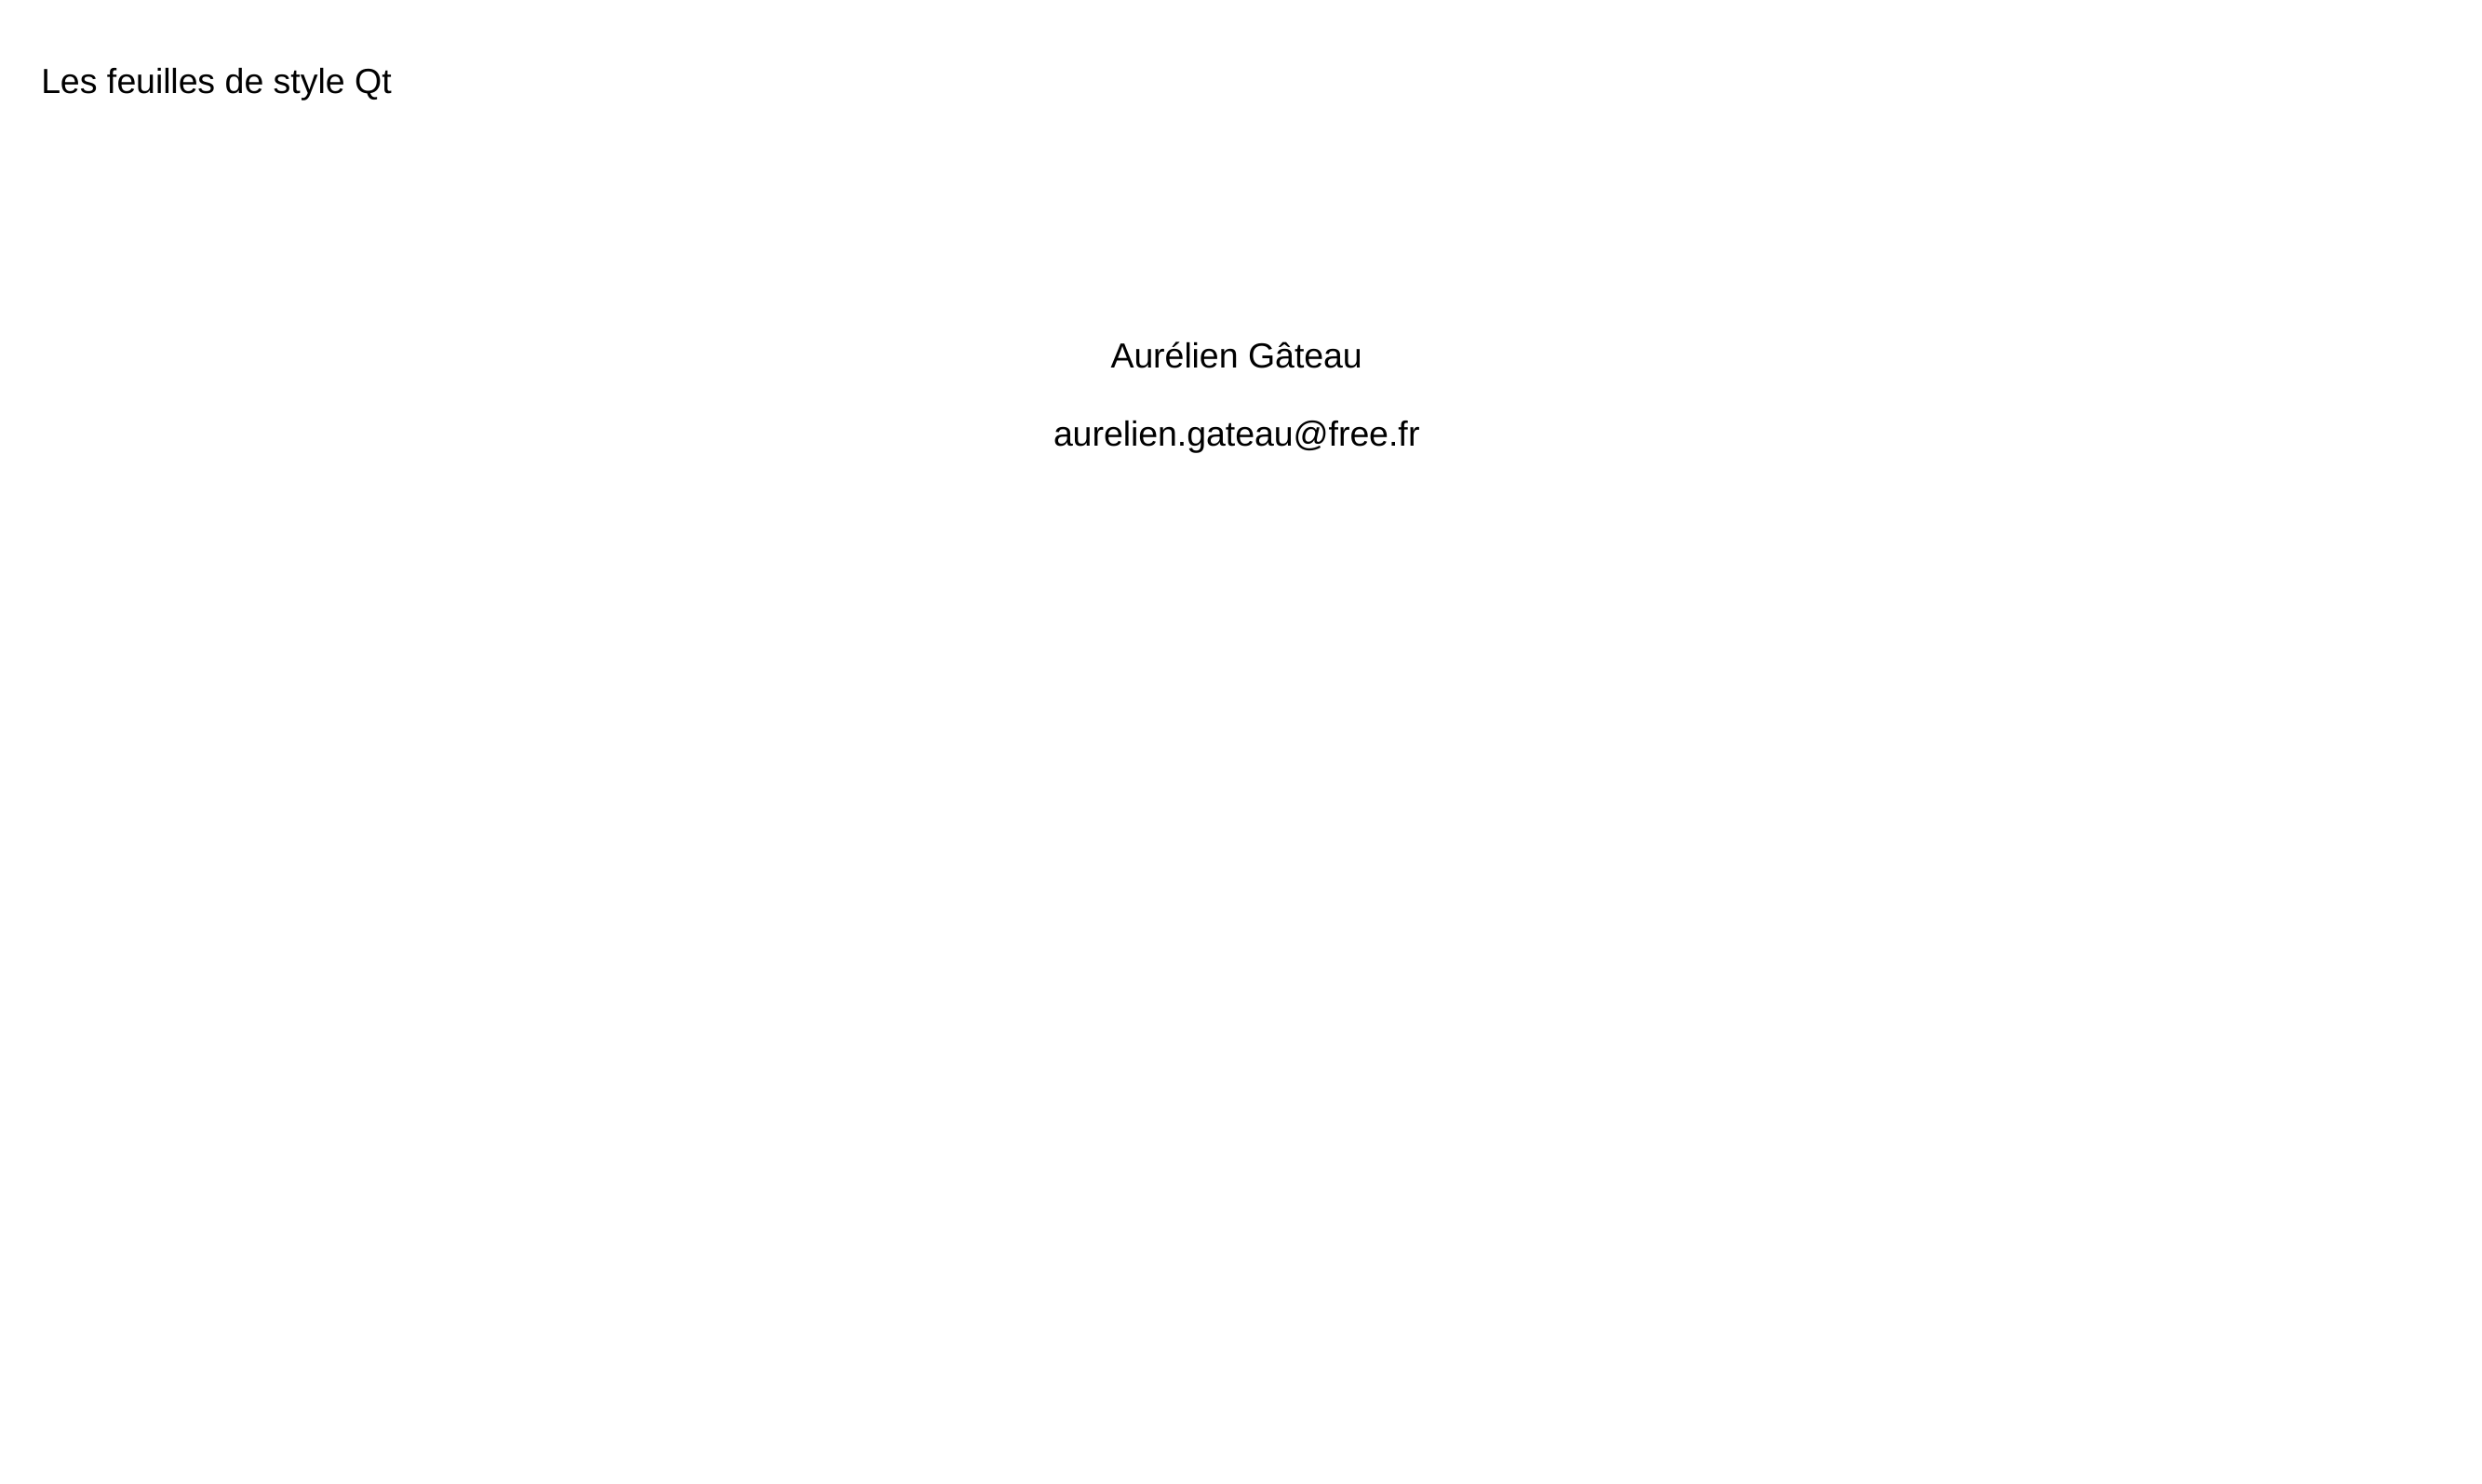

Les feuilles de style Qt
Aurélien Gâteau
aurelien.gateau@free.fr